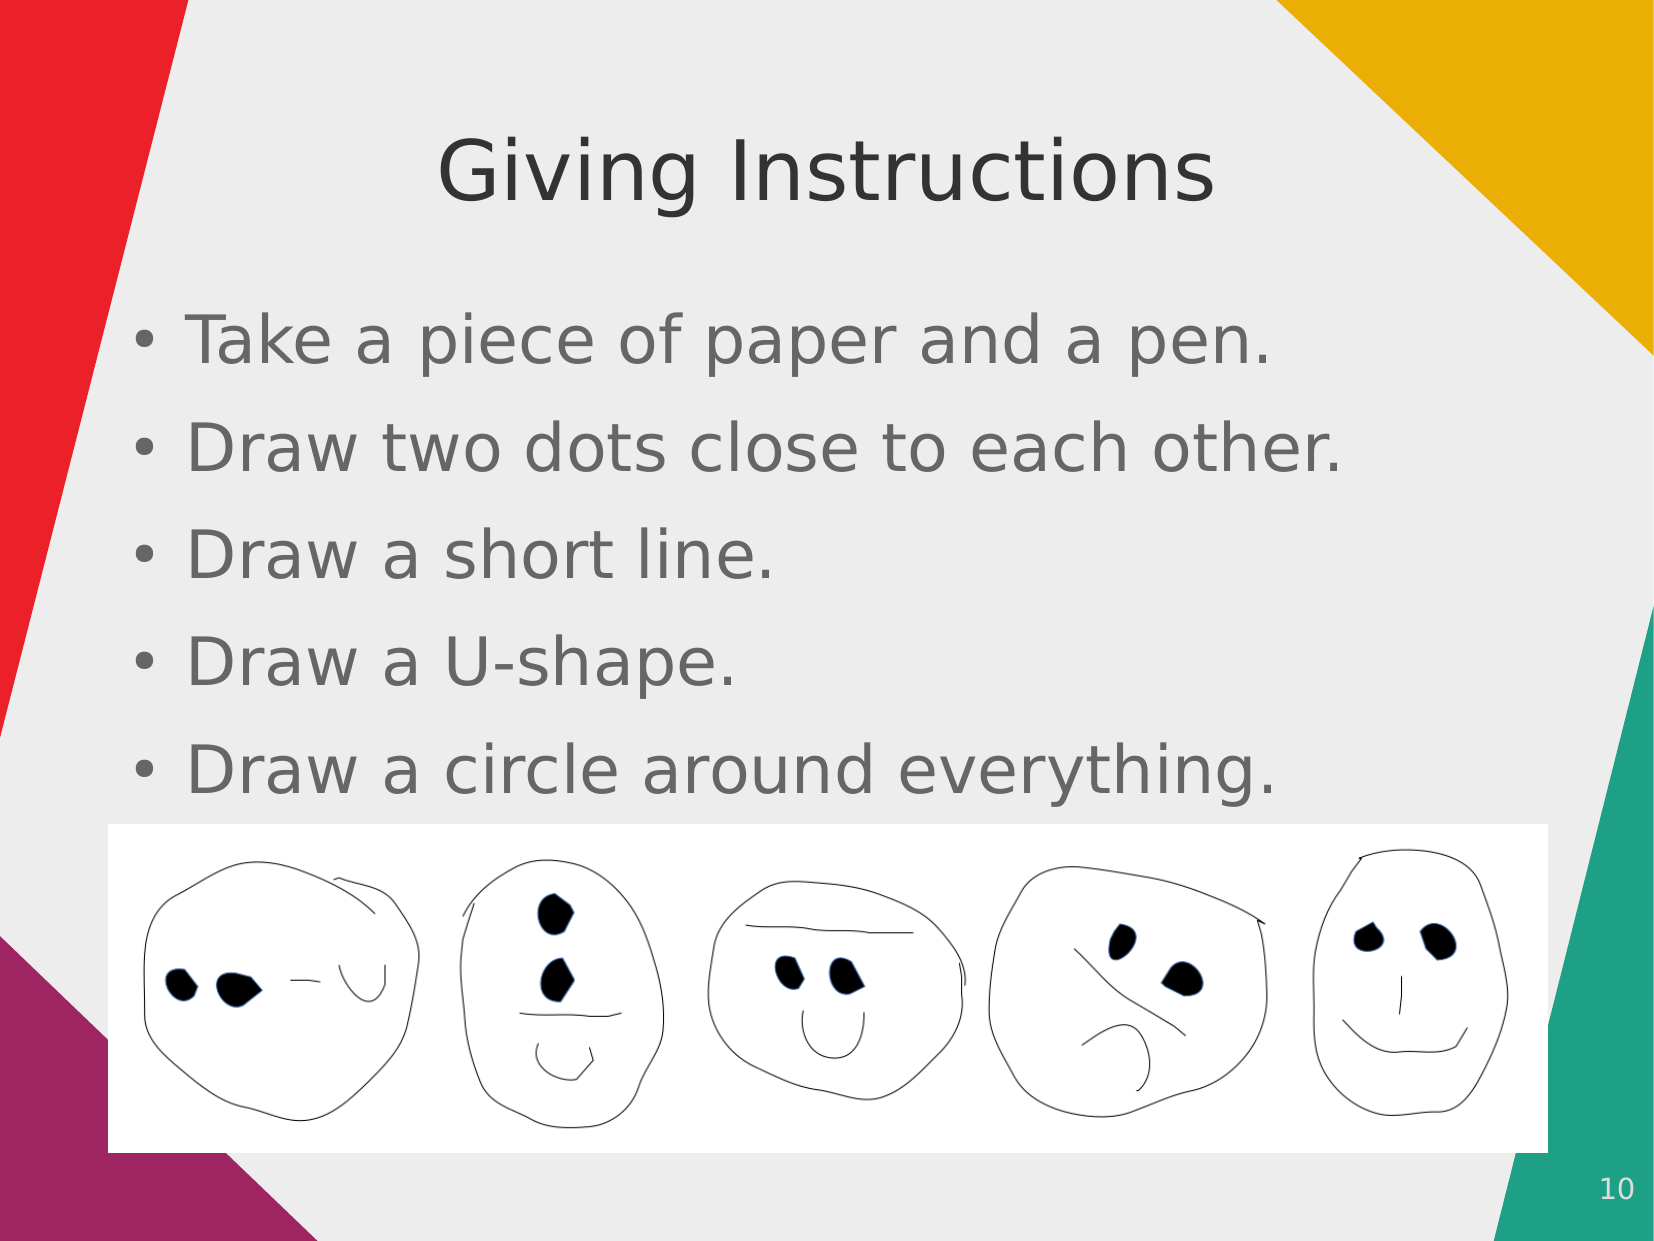

# Giving Instructions
Take a piece of paper and a pen.
Draw two dots close to each other.
Draw a short line.
Draw a U-shape.
Draw a circle around everything.
10